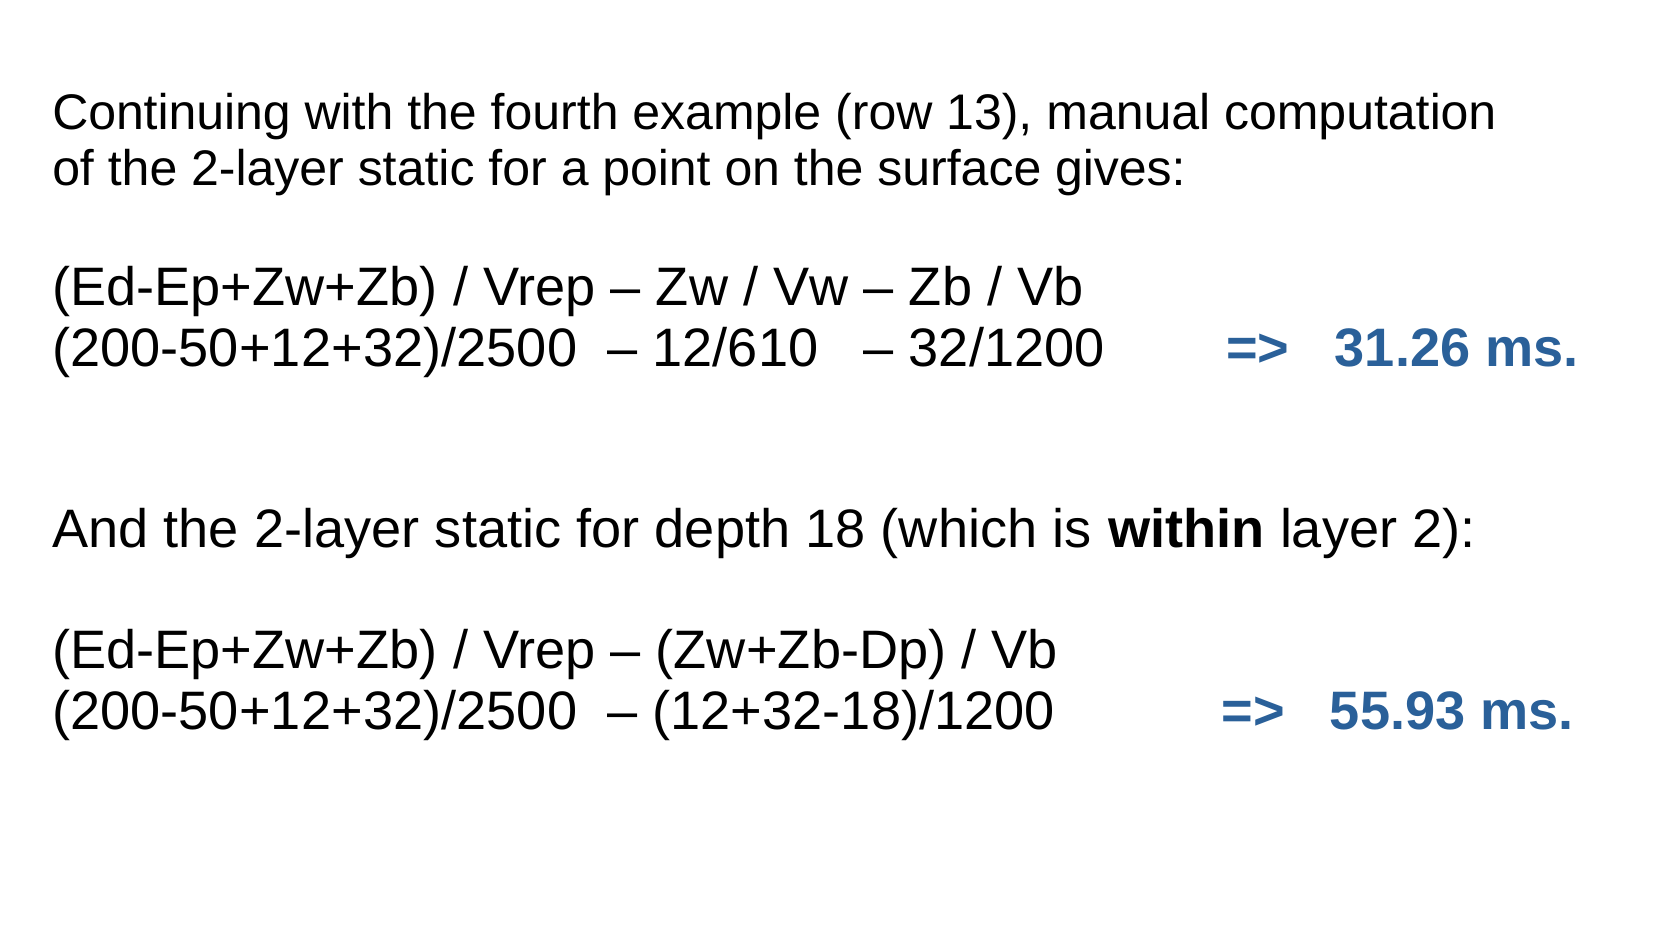

Continuing with the fourth example (row 13), manual computation of the 2-layer static for a point on the surface gives:
(Ed-Ep+Zw+Zb) / Vrep – Zw / Vw – Zb / Vb
(200-50+12+32)/2500 – 12/610 – 32/1200 => 31.26 ms.
And the 2-layer static for depth 18 (which is within layer 2):
(Ed-Ep+Zw+Zb) / Vrep – (Zw+Zb-Dp) / Vb
(200-50+12+32)/2500 – (12+32-18)/1200 => 55.93 ms.